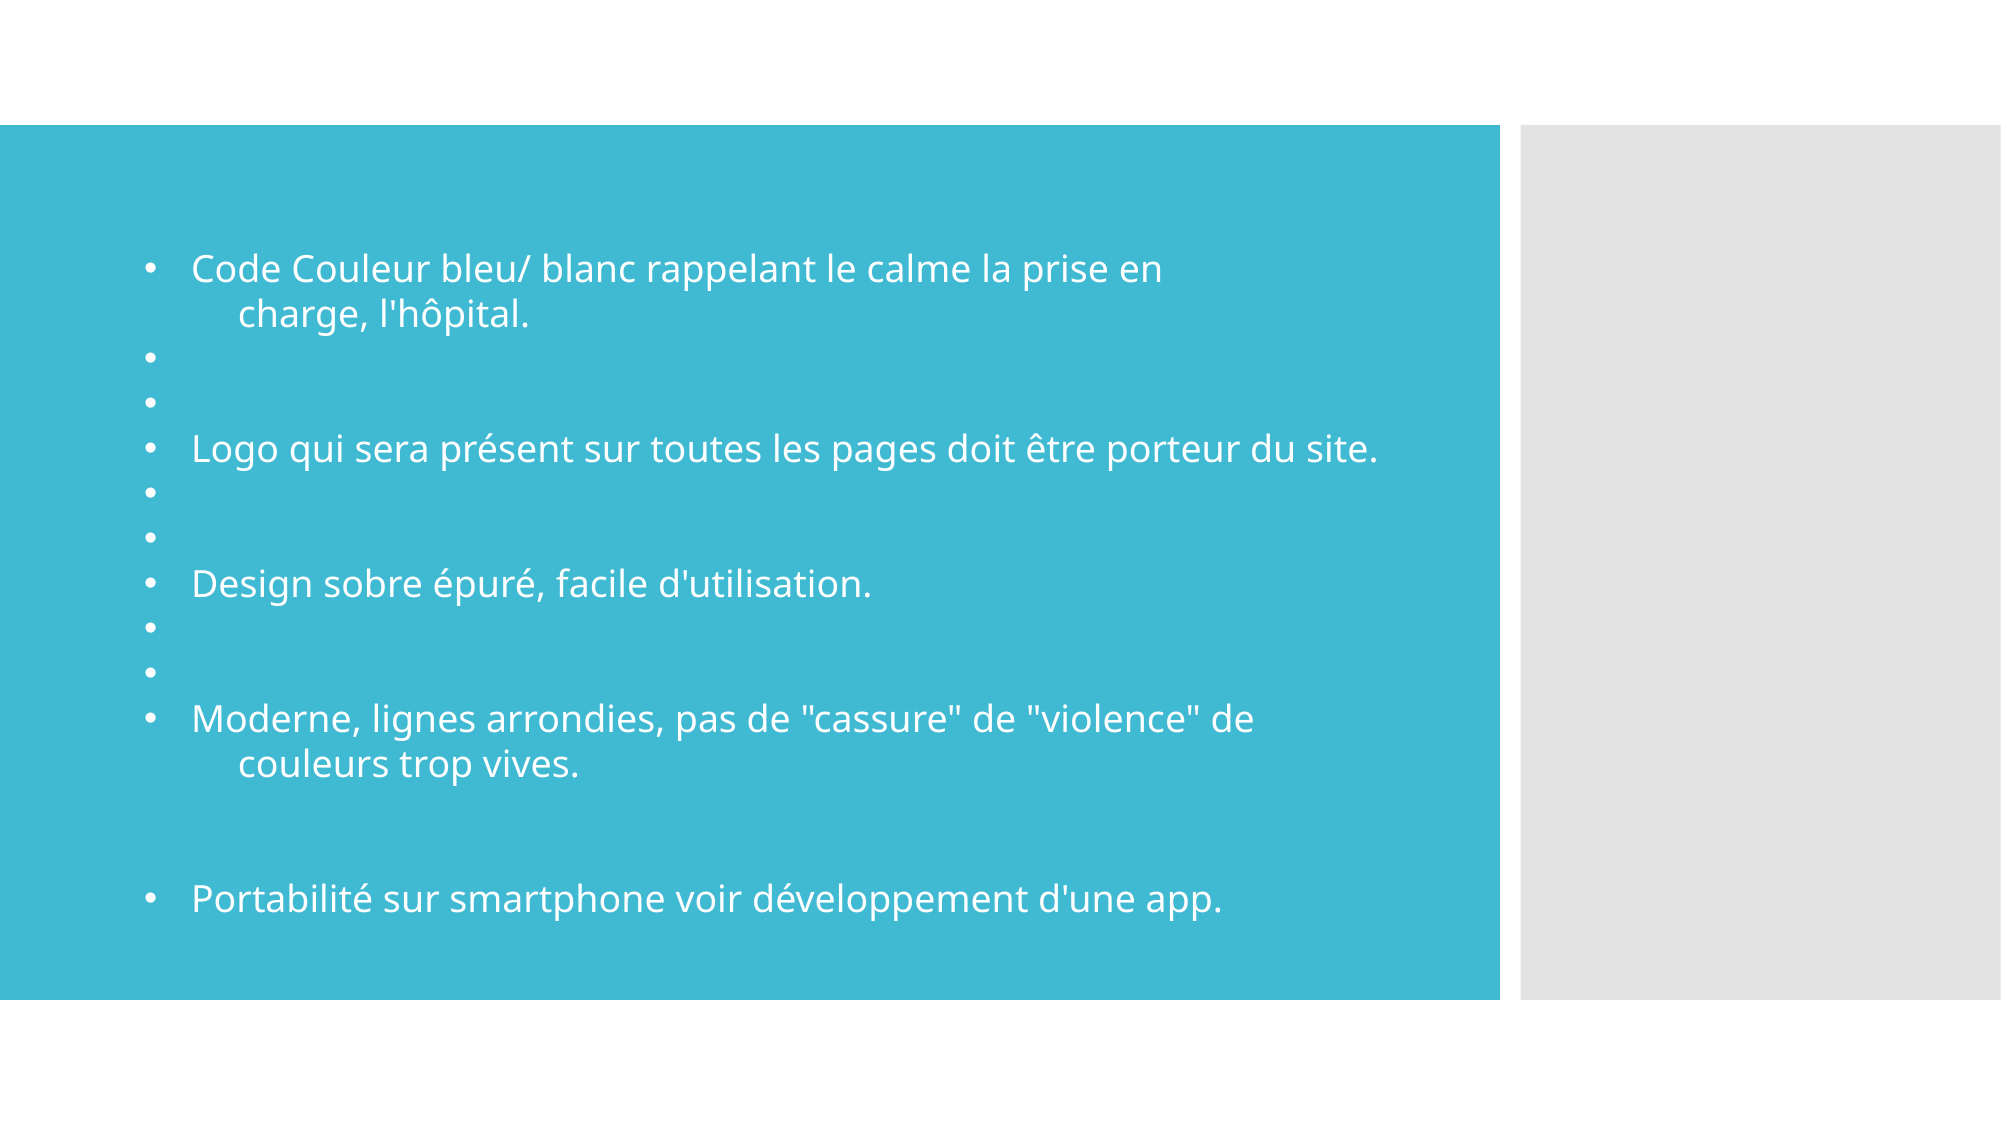

# Description Graphique, ergonomique et design:
Code Couleur bleu/ blanc rappelant le calme la prise en charge, l'hôpital.
Logo qui sera présent sur toutes les pages doit être porteur du site.
Design sobre épuré, facile d'utilisation.
Moderne, lignes arrondies, pas de "cassure" de "violence" de couleurs trop vives.
Portabilité sur smartphone voir développement d'une app.